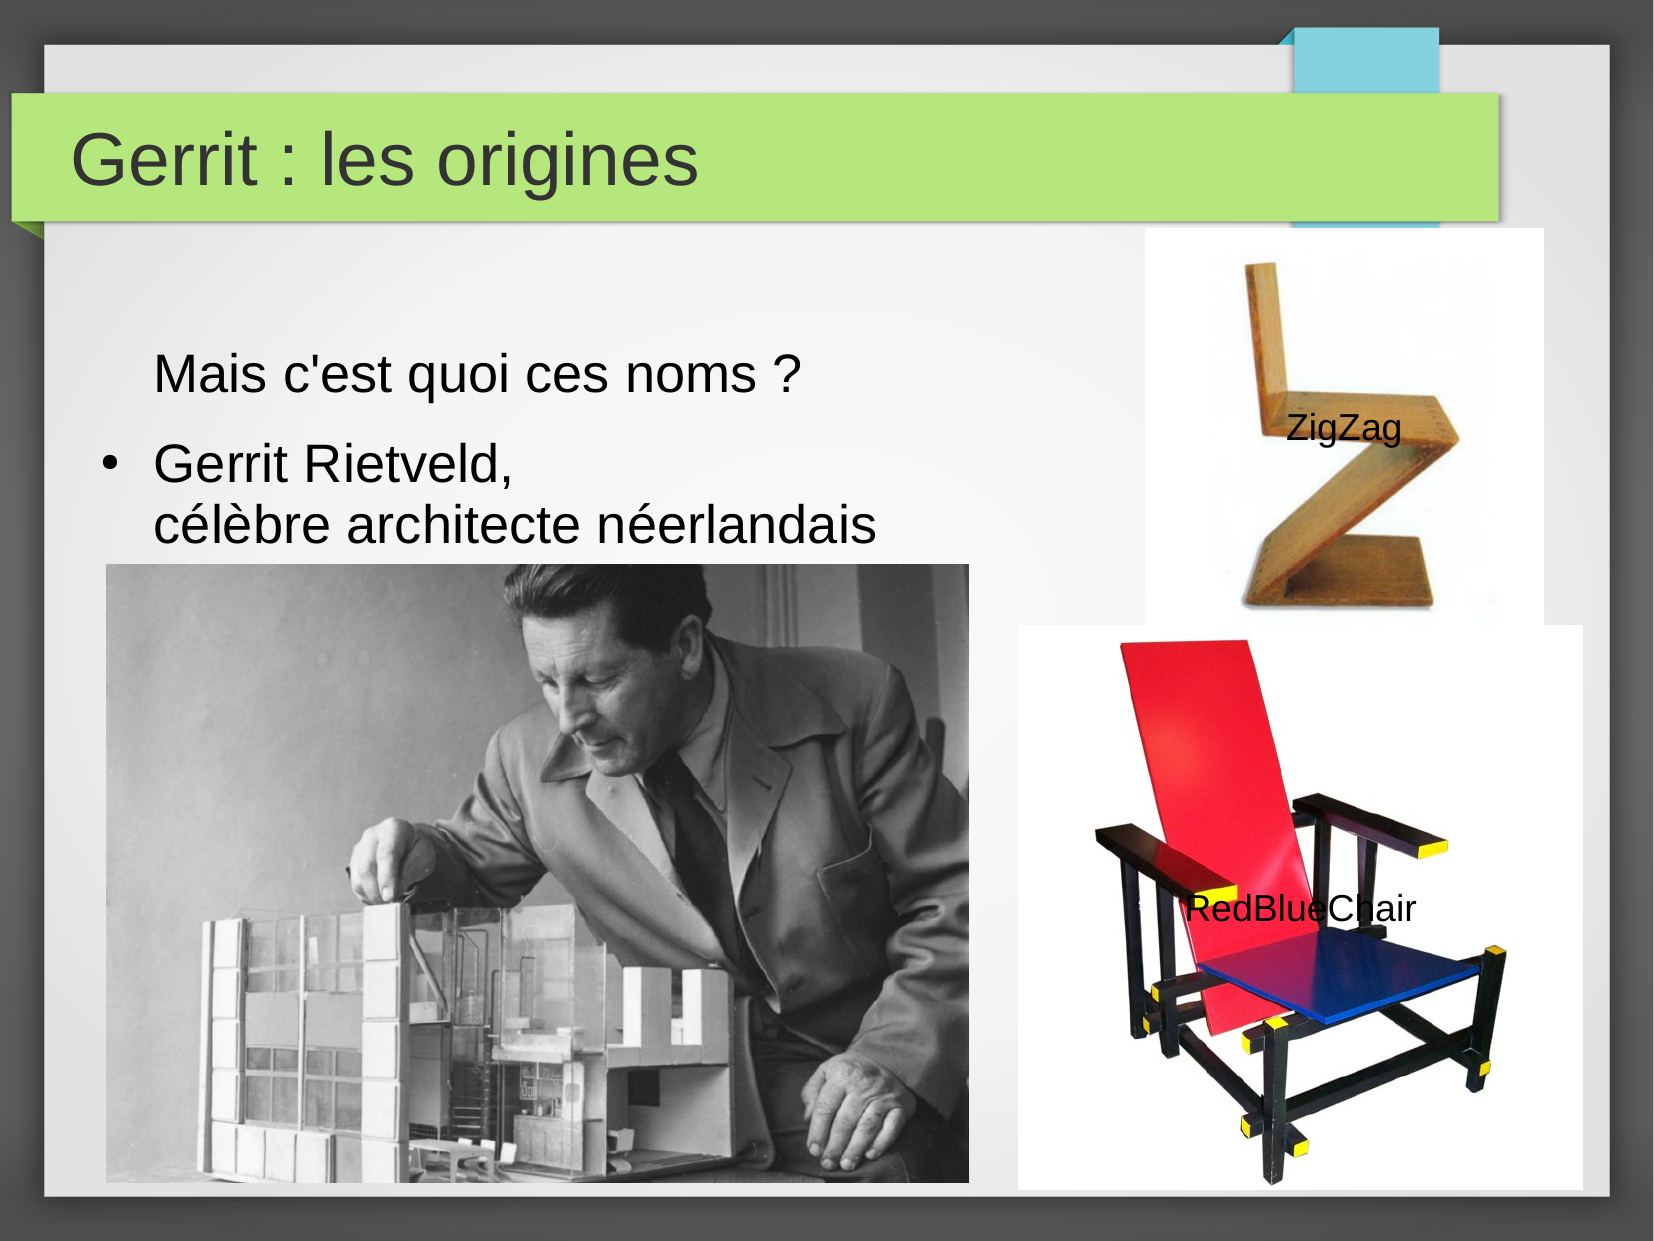

# Gerrit : les origines
ZigZag
Mais c'est quoi ces noms ?
Gerrit Rietveld,
célèbre architecte néerlandais
RedBlueChair